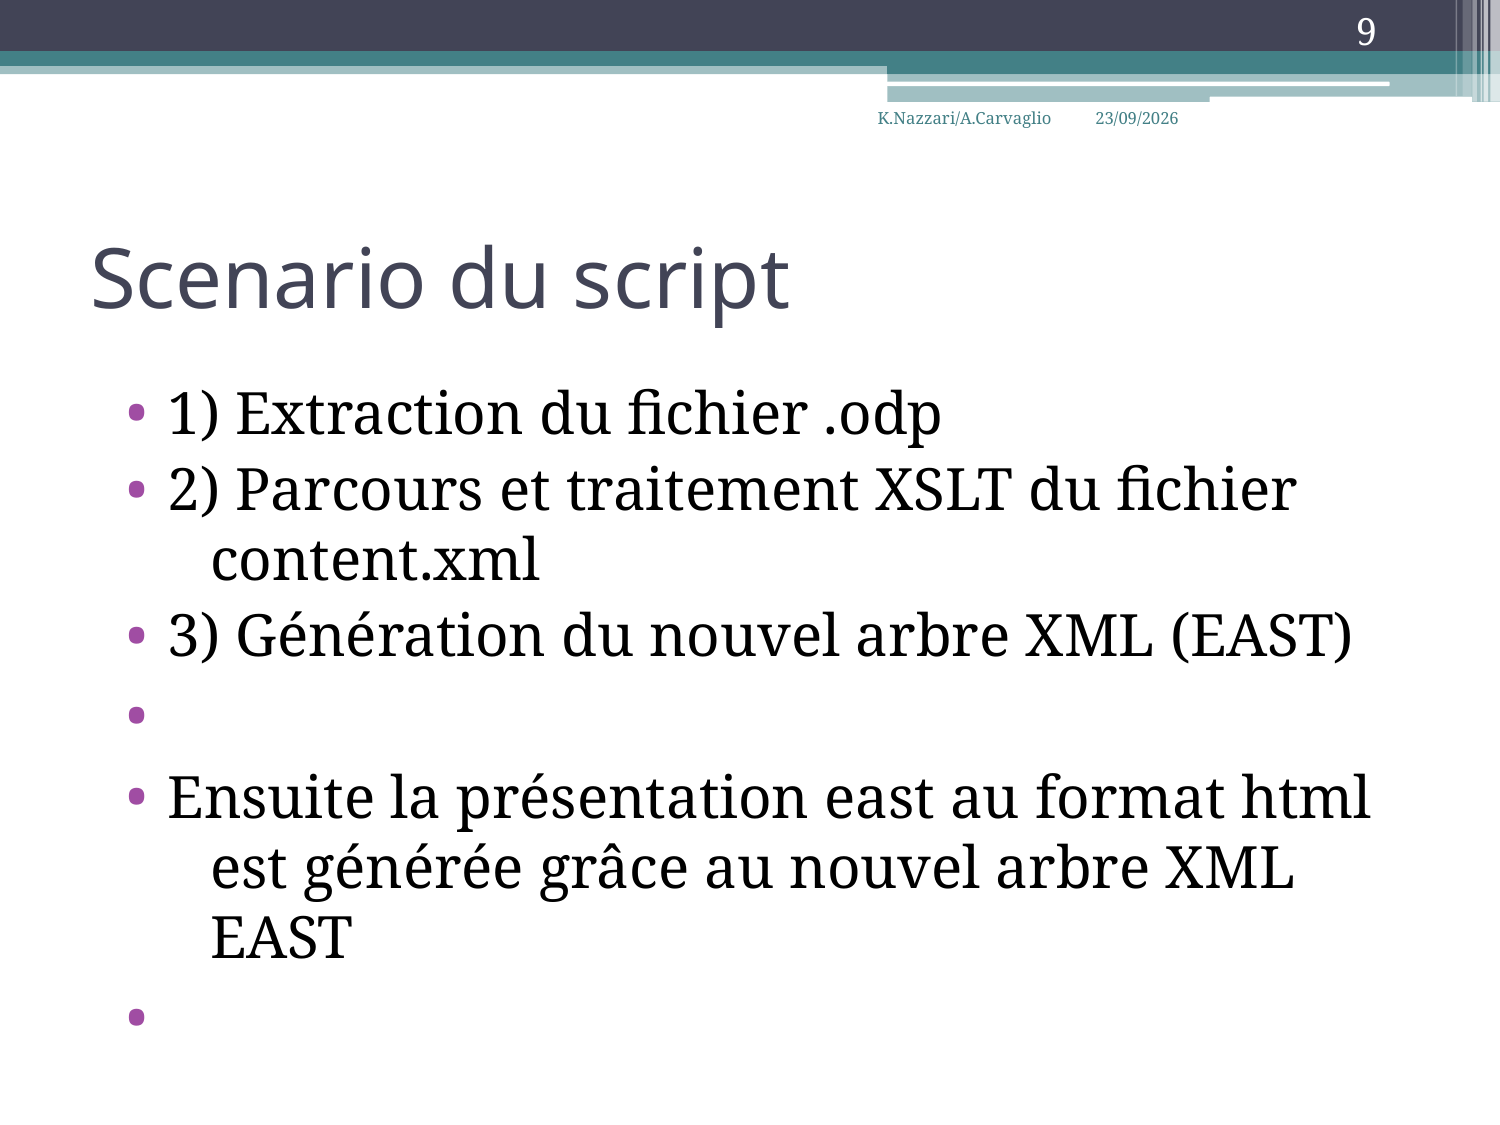

K.Nazzari/A.Carvaglio
# Scenario du script
1) Extraction du fichier .odp
2) Parcours et traitement XSLT du fichier content.xml
3) Génération du nouvel arbre XML (EAST)
Ensuite la présentation east au format html est générée grâce au nouvel arbre XML EAST